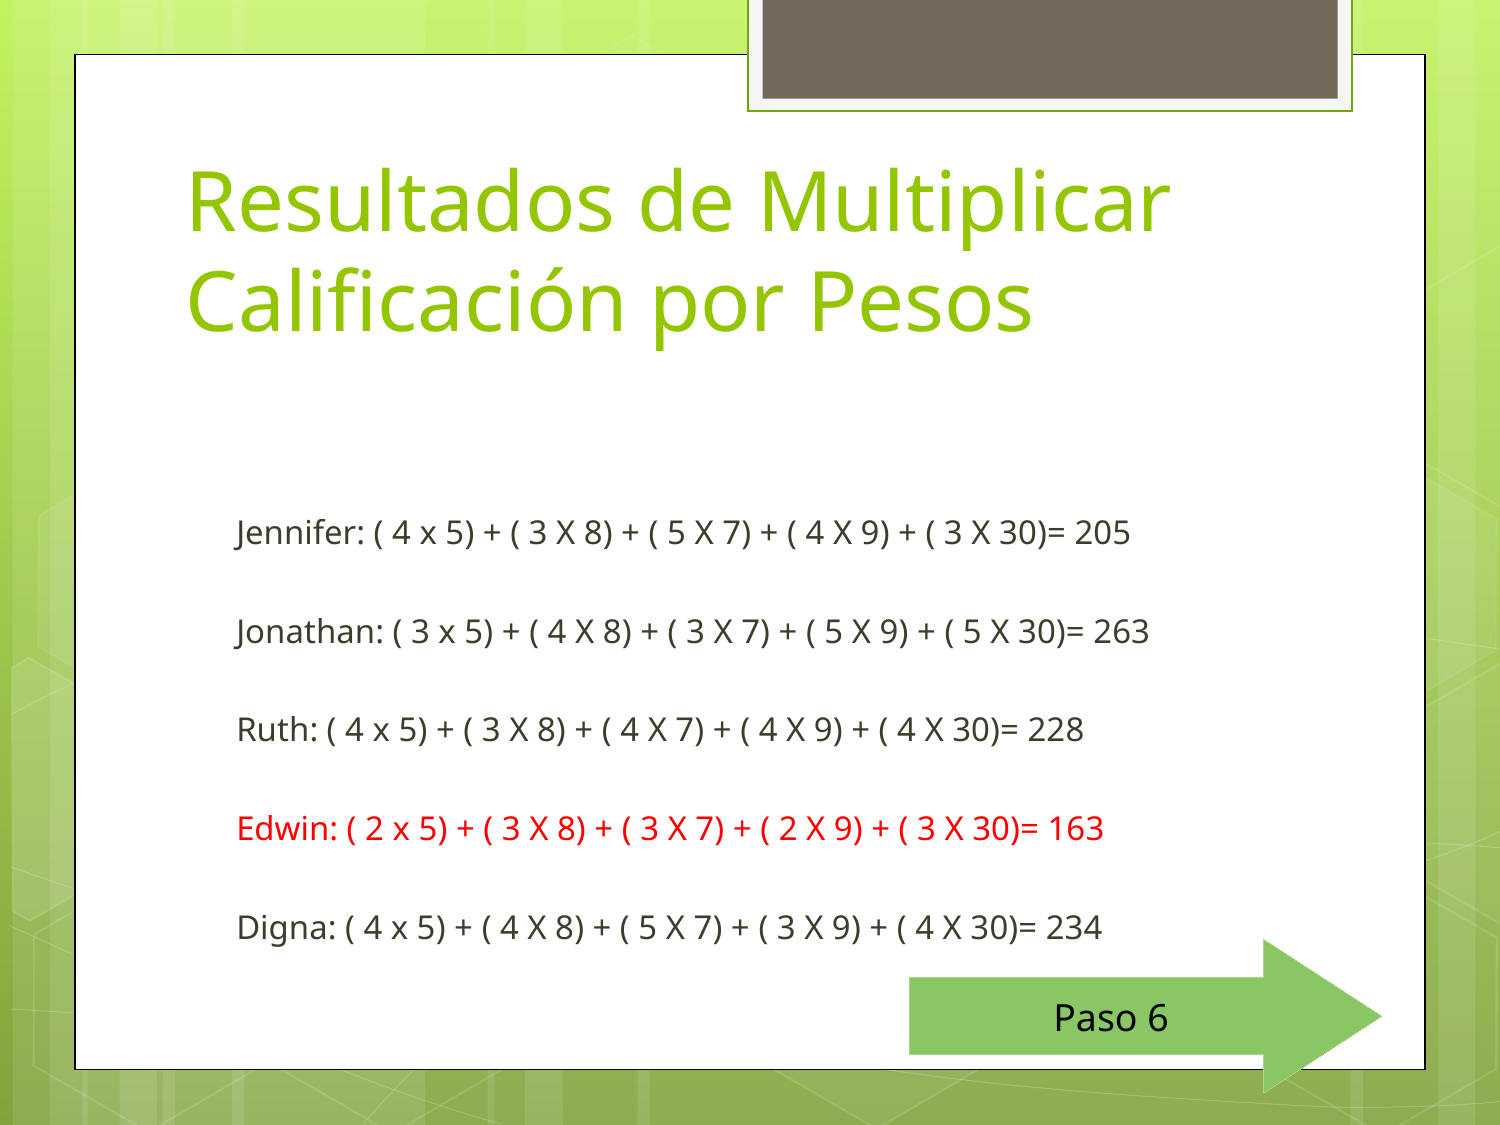

# Resultados de Multiplicar Calificación por Pesos
Jennifer: ( 4 x 5) + ( 3 X 8) + ( 5 X 7) + ( 4 X 9) + ( 3 X 30)= 205
Jonathan: ( 3 x 5) + ( 4 X 8) + ( 3 X 7) + ( 5 X 9) + ( 5 X 30)= 263
Ruth: ( 4 x 5) + ( 3 X 8) + ( 4 X 7) + ( 4 X 9) + ( 4 X 30)= 228
Edwin: ( 2 x 5) + ( 3 X 8) + ( 3 X 7) + ( 2 X 9) + ( 3 X 30)= 163
Digna: ( 4 x 5) + ( 4 X 8) + ( 5 X 7) + ( 3 X 9) + ( 4 X 30)= 234
Paso 6